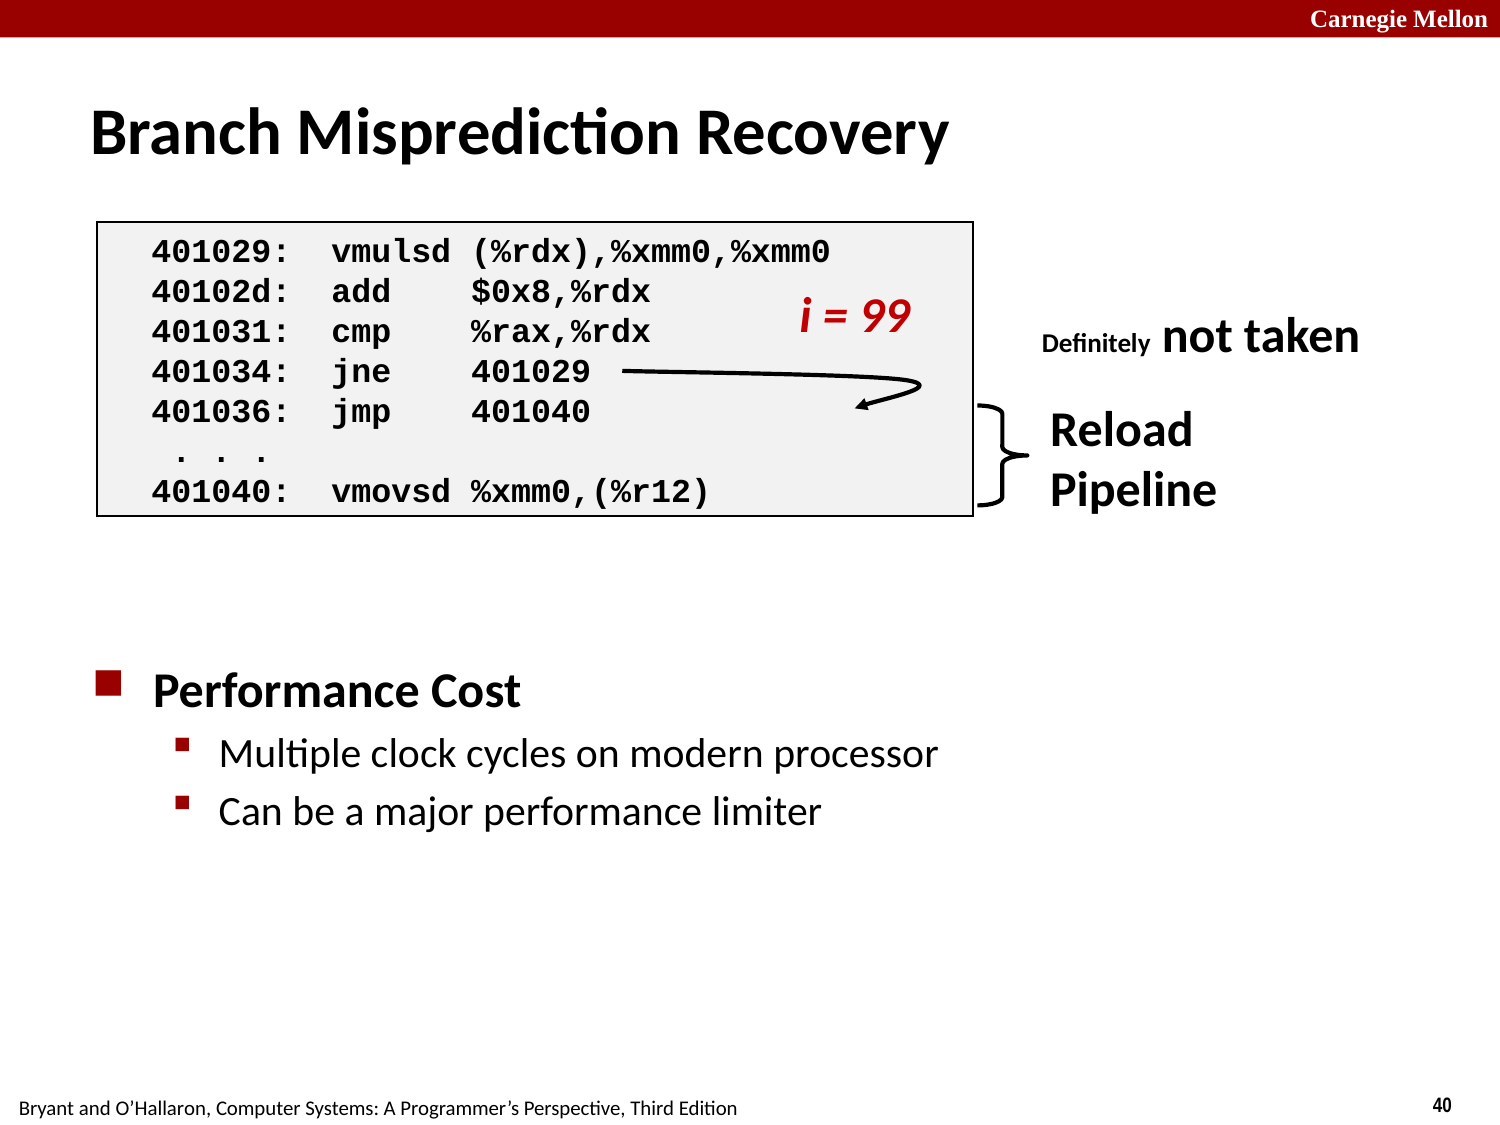

# Branch Misprediction Recovery
 401029: vmulsd (%rdx),%xmm0,%xmm0
 40102d: add $0x8,%rdx
 401031: cmp %rax,%rdx
 401034: jne 401029
 401036: jmp 401040
 . . .
 401040: vmovsd %xmm0,(%r12)
i = 99
Definitely not taken
Reload
Pipeline
Performance Cost
Multiple clock cycles on modern processor
Can be a major performance limiter